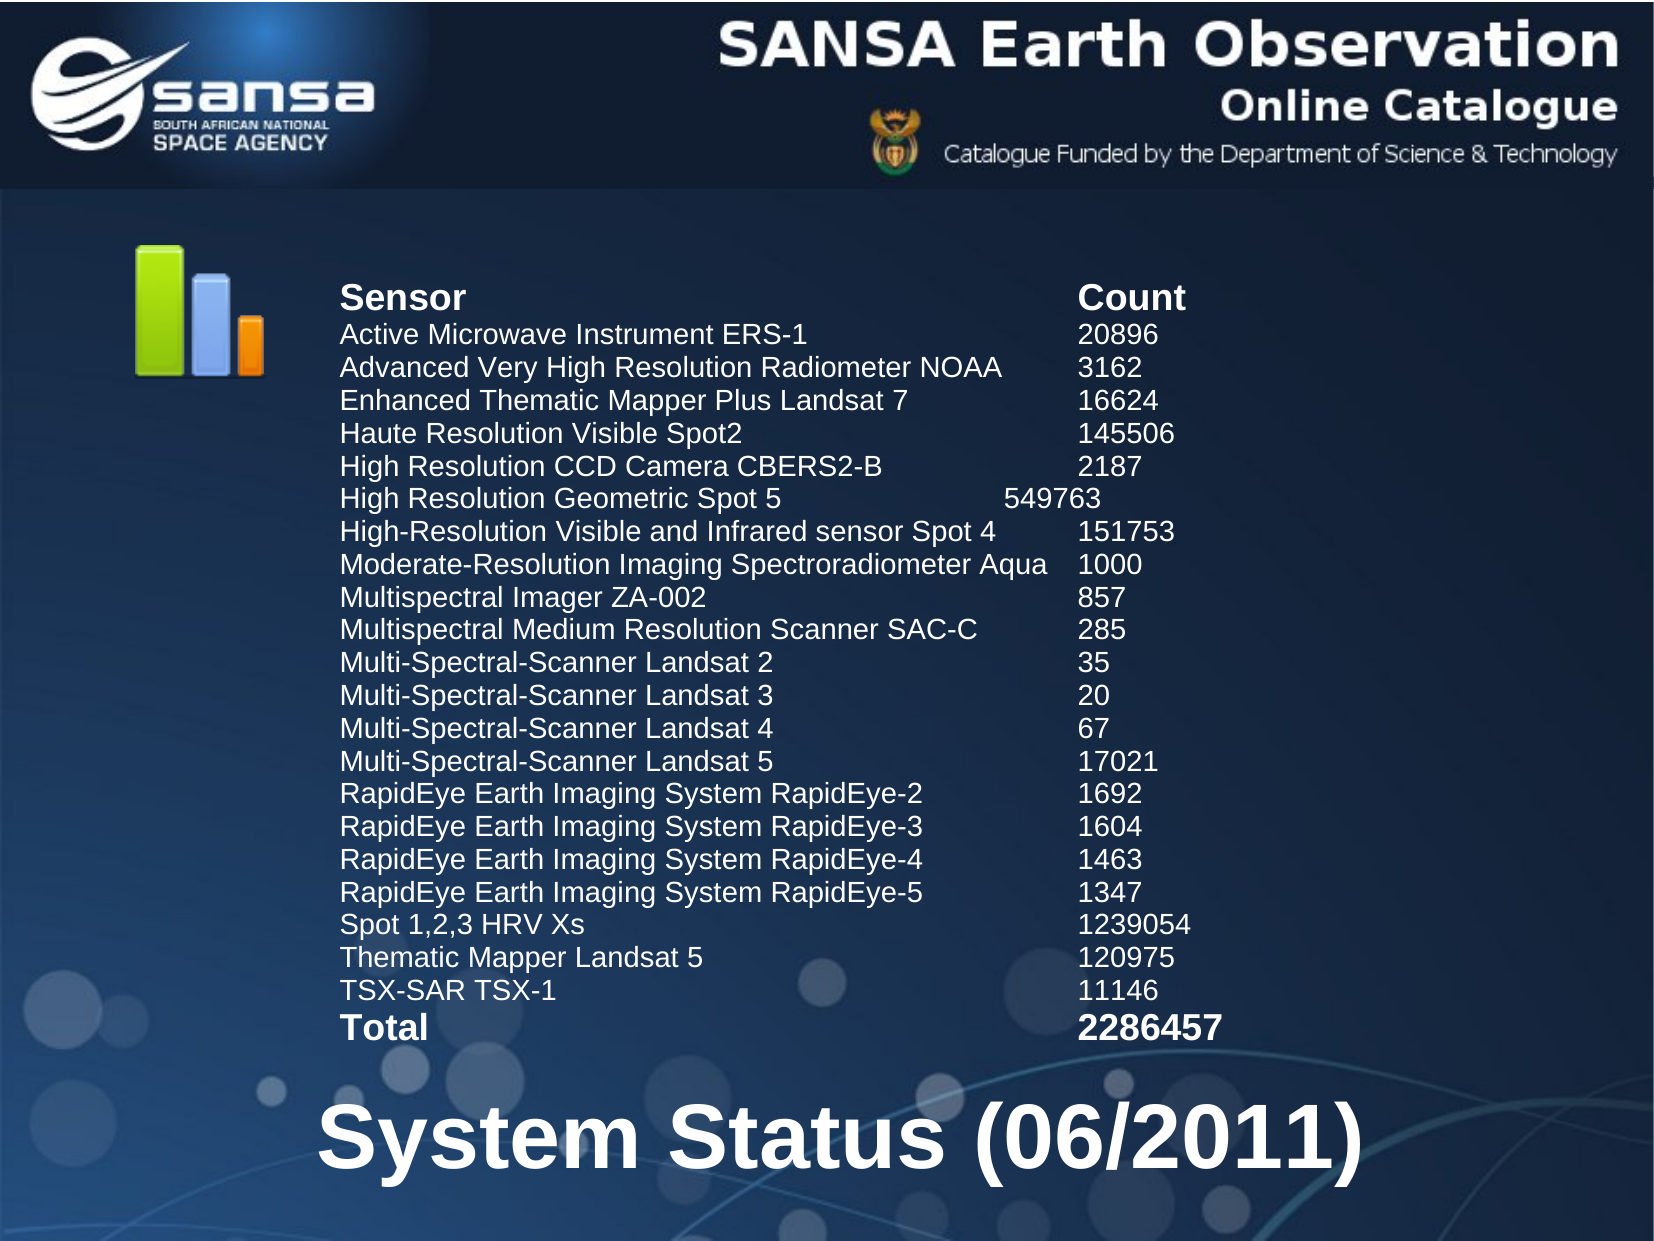

Sensor									Count
Active Microwave Instrument ERS-1				20896
Advanced Very High Resolution Radiometer NOAA		3162
Enhanced Thematic Mapper Plus Landsat 7			16624
Haute Resolution Visible Spot2					145506
High Resolution CCD Camera CBERS2-B			2187
High Resolution Geometric Spot 5				549763
High-Resolution Visible and Infrared sensor Spot 4		151753
Moderate-Resolution Imaging Spectroradiometer Aqua	1000
Multispectral Imager ZA-002						857
Multispectral Medium Resolution Scanner SAC-C		285
Multi-Spectral-Scanner Landsat 2					35
Multi-Spectral-Scanner Landsat 3					20
Multi-Spectral-Scanner Landsat 4					67
Multi-Spectral-Scanner Landsat 5					17021
RapidEye Earth Imaging System RapidEye-2			1692
RapidEye Earth Imaging System RapidEye-3			1604
RapidEye Earth Imaging System RapidEye-4			1463
RapidEye Earth Imaging System RapidEye-5			1347
Spot 1,2,3 HRV Xs							1239054
Thematic Mapper Landsat 5						120975
TSX-SAR TSX-1								11146
Total									2286457
# System Status (06/2011)